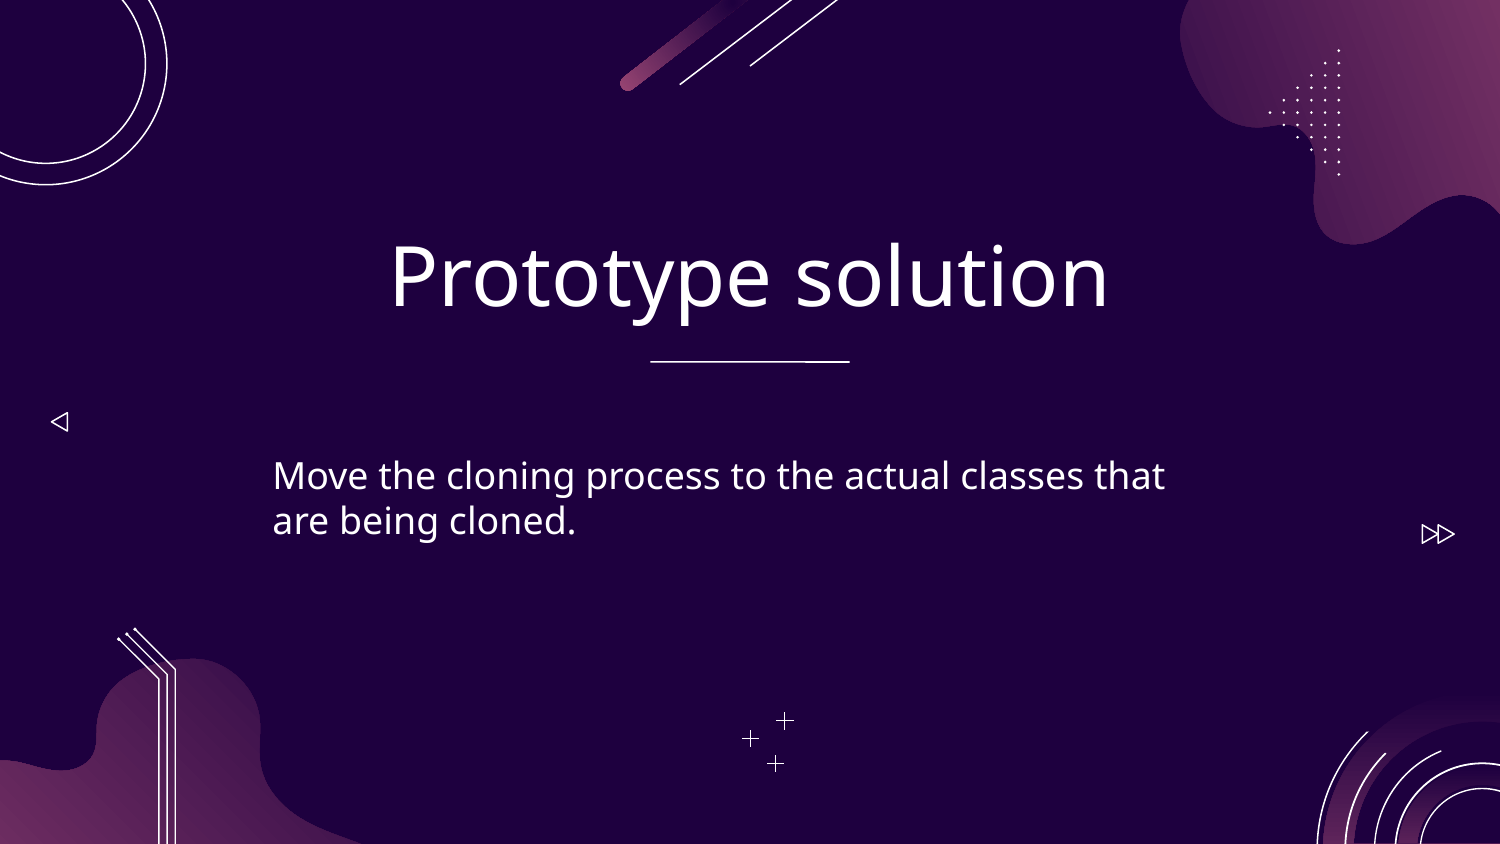

Prototype solution
Move the cloning process to the actual classes that are being cloned.